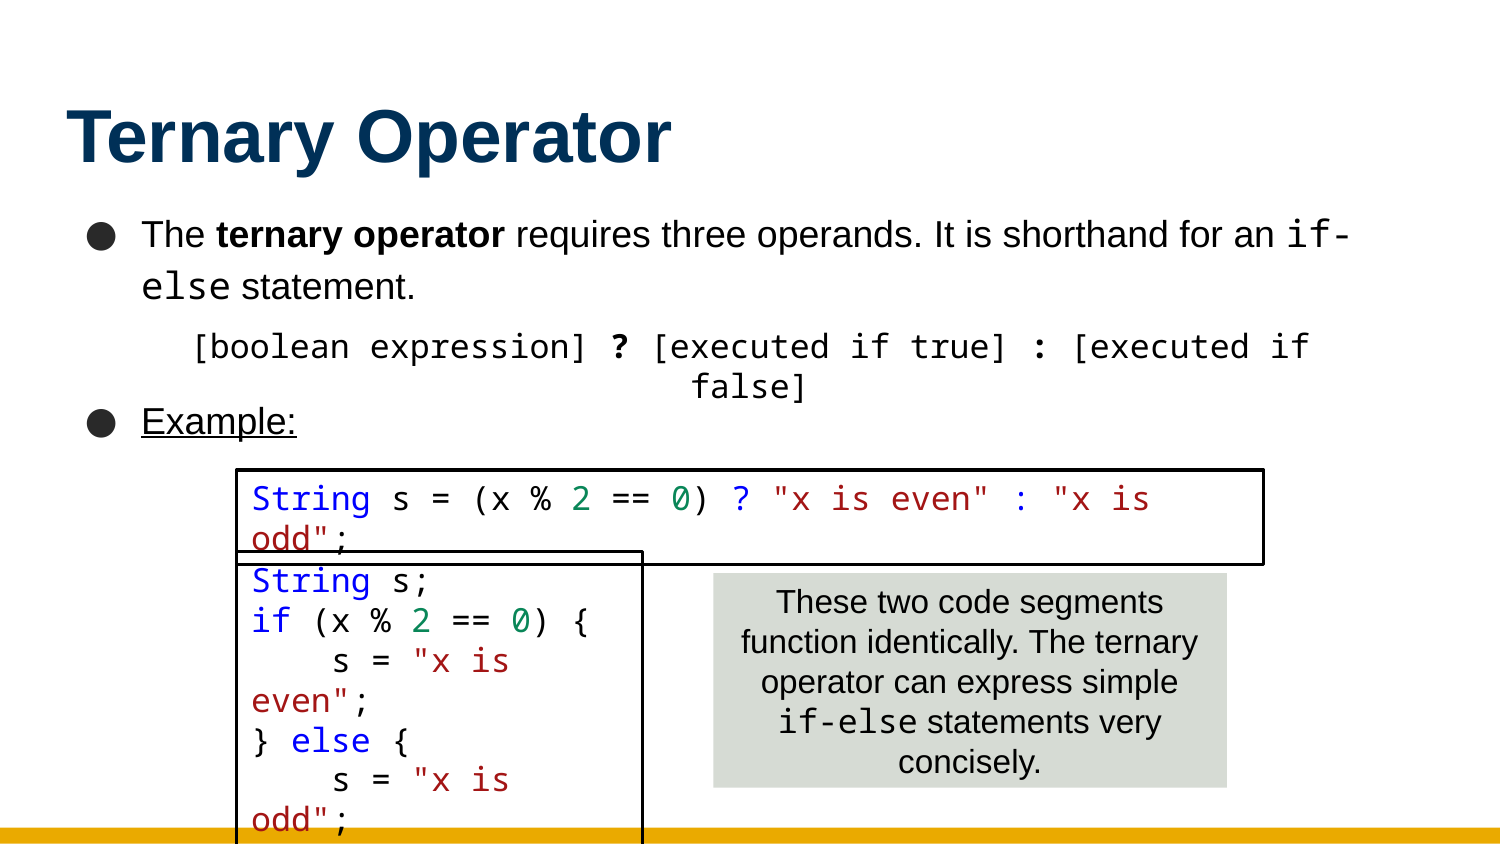

# Ternary Operator
The ternary operator requires three operands. It is shorthand for an if-else statement.
Example:
[boolean expression] ? [executed if true] : [executed if false]
String s = (x % 2 == 0) ? "x is even" : "x is odd";
String s;
if (x % 2 == 0) {
 s = "x is even";
} else {
 s = "x is odd";
}
These two code segments function identically. The ternary operator can express simple if-else statements very concisely.